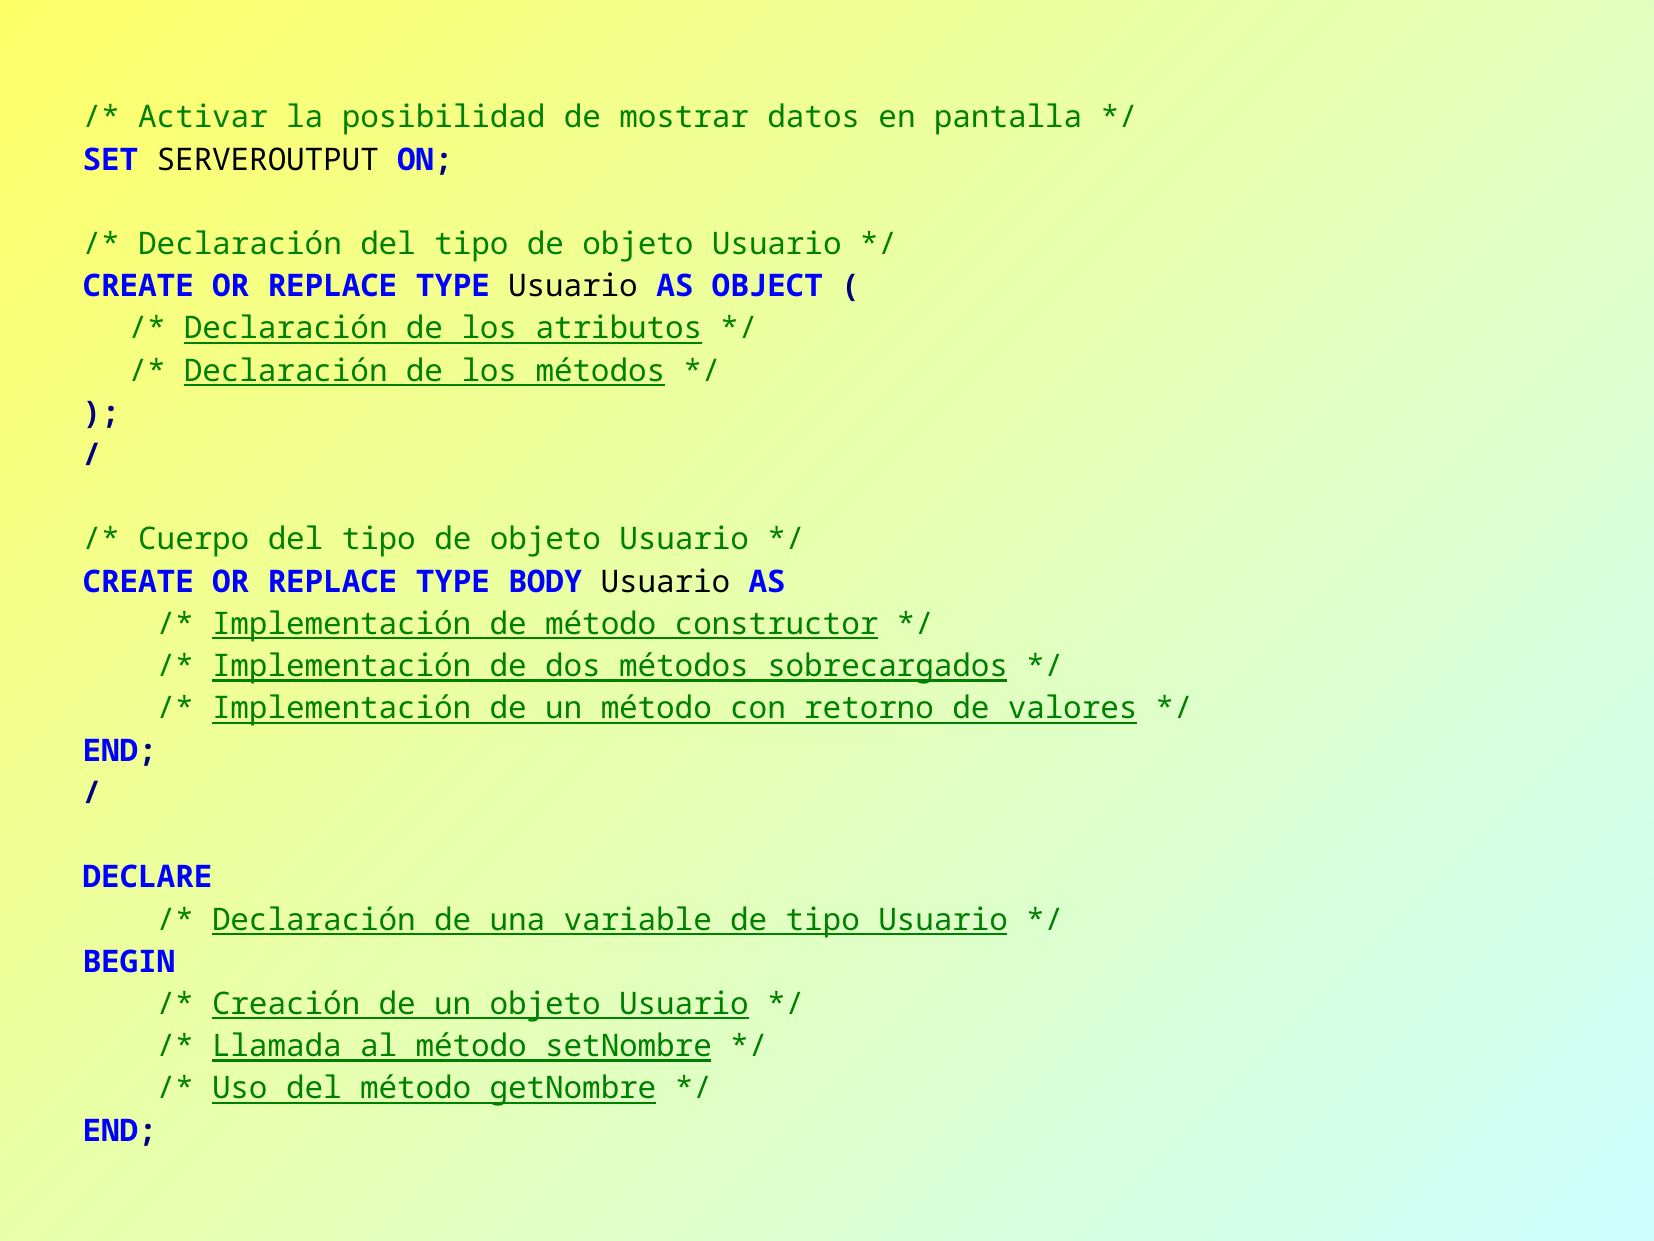

# /* Activar la posibilidad de mostrar datos en pantalla */
SET SERVEROUTPUT ON;
/* Declaración del tipo de objeto Usuario */
CREATE OR REPLACE TYPE Usuario AS OBJECT (
/* Declaración de los atributos */
/* Declaración de los métodos */
);
/
/* Cuerpo del tipo de objeto Usuario */
CREATE OR REPLACE TYPE BODY Usuario AS
 /* Implementación de método constructor */
 /* Implementación de dos métodos sobrecargados */
 /* Implementación de un método con retorno de valores */
END;
/
DECLARE
 /* Declaración de una variable de tipo Usuario */
BEGIN
 /* Creación de un objeto Usuario */
 /* Llamada al método setNombre */
 /* Uso del método getNombre */
END;